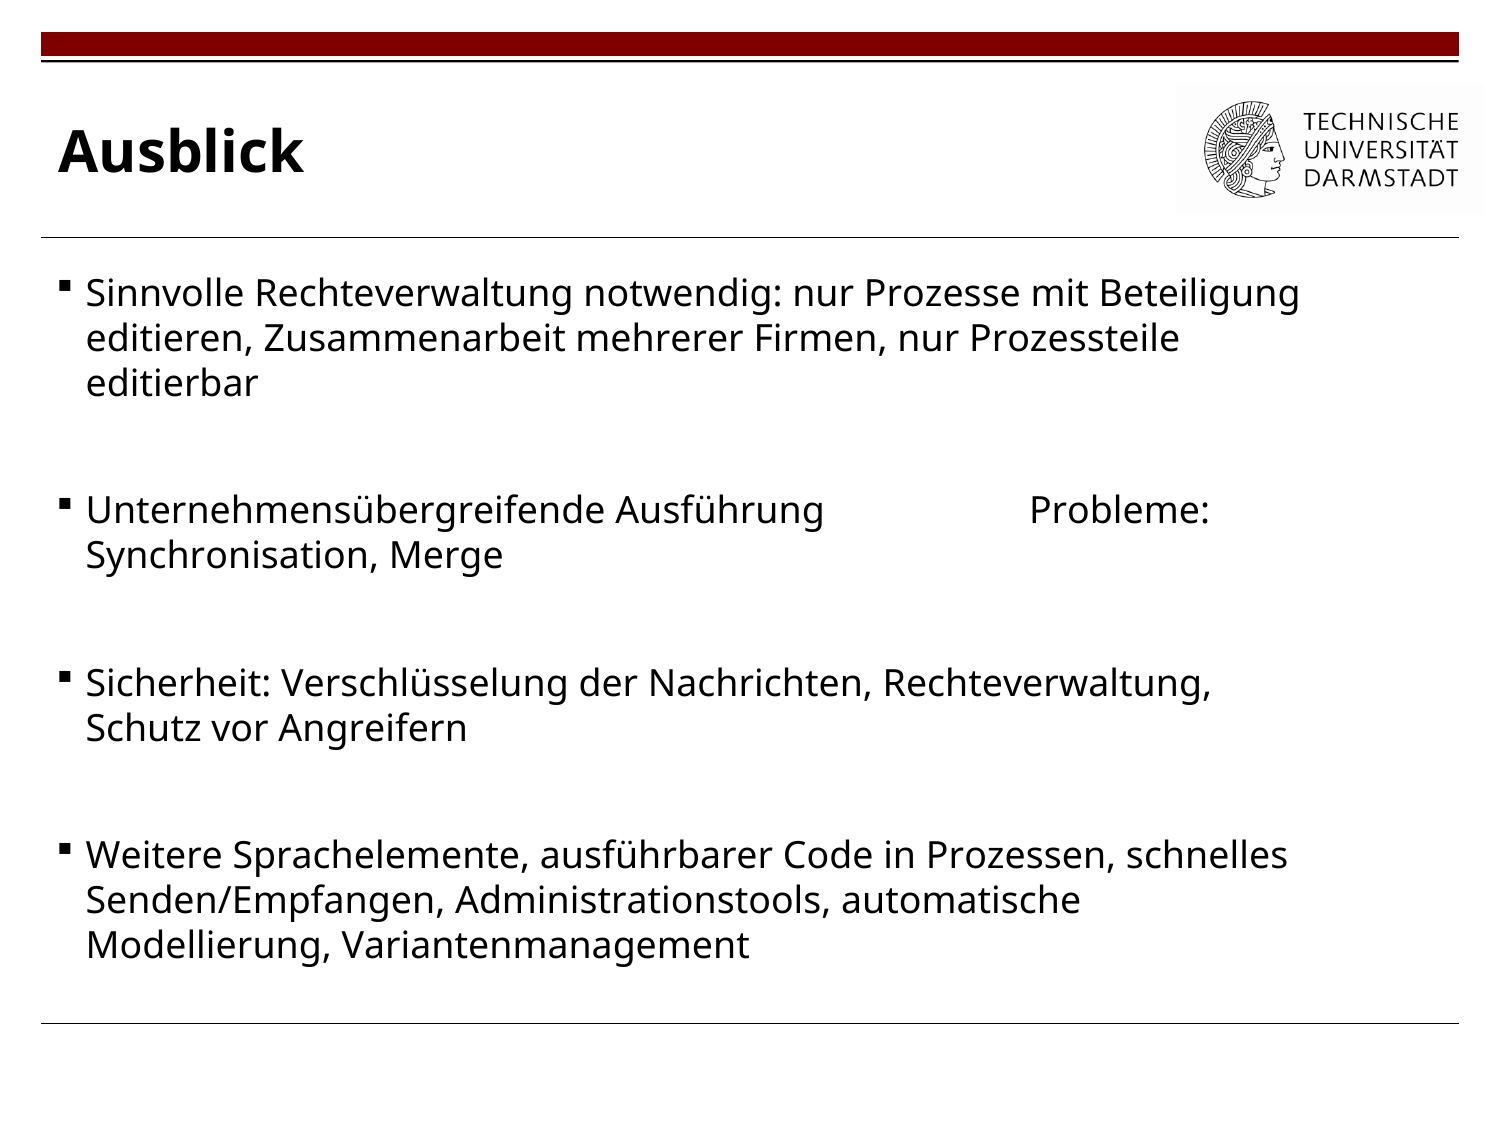

# Ausblick
Sinnvolle Rechteverwaltung notwendig: nur Prozesse mit Beteiligung editieren, Zusammenarbeit mehrerer Firmen, nur Prozessteile editierbar
Unternehmensübergreifende Ausführung Probleme: Synchronisation, Merge
Sicherheit: Verschlüsselung der Nachrichten, Rechteverwaltung, Schutz vor Angreifern
Weitere Sprachelemente, ausführbarer Code in Prozessen, schnelles Senden/Empfangen, Administrationstools, automatische Modellierung, Variantenmanagement